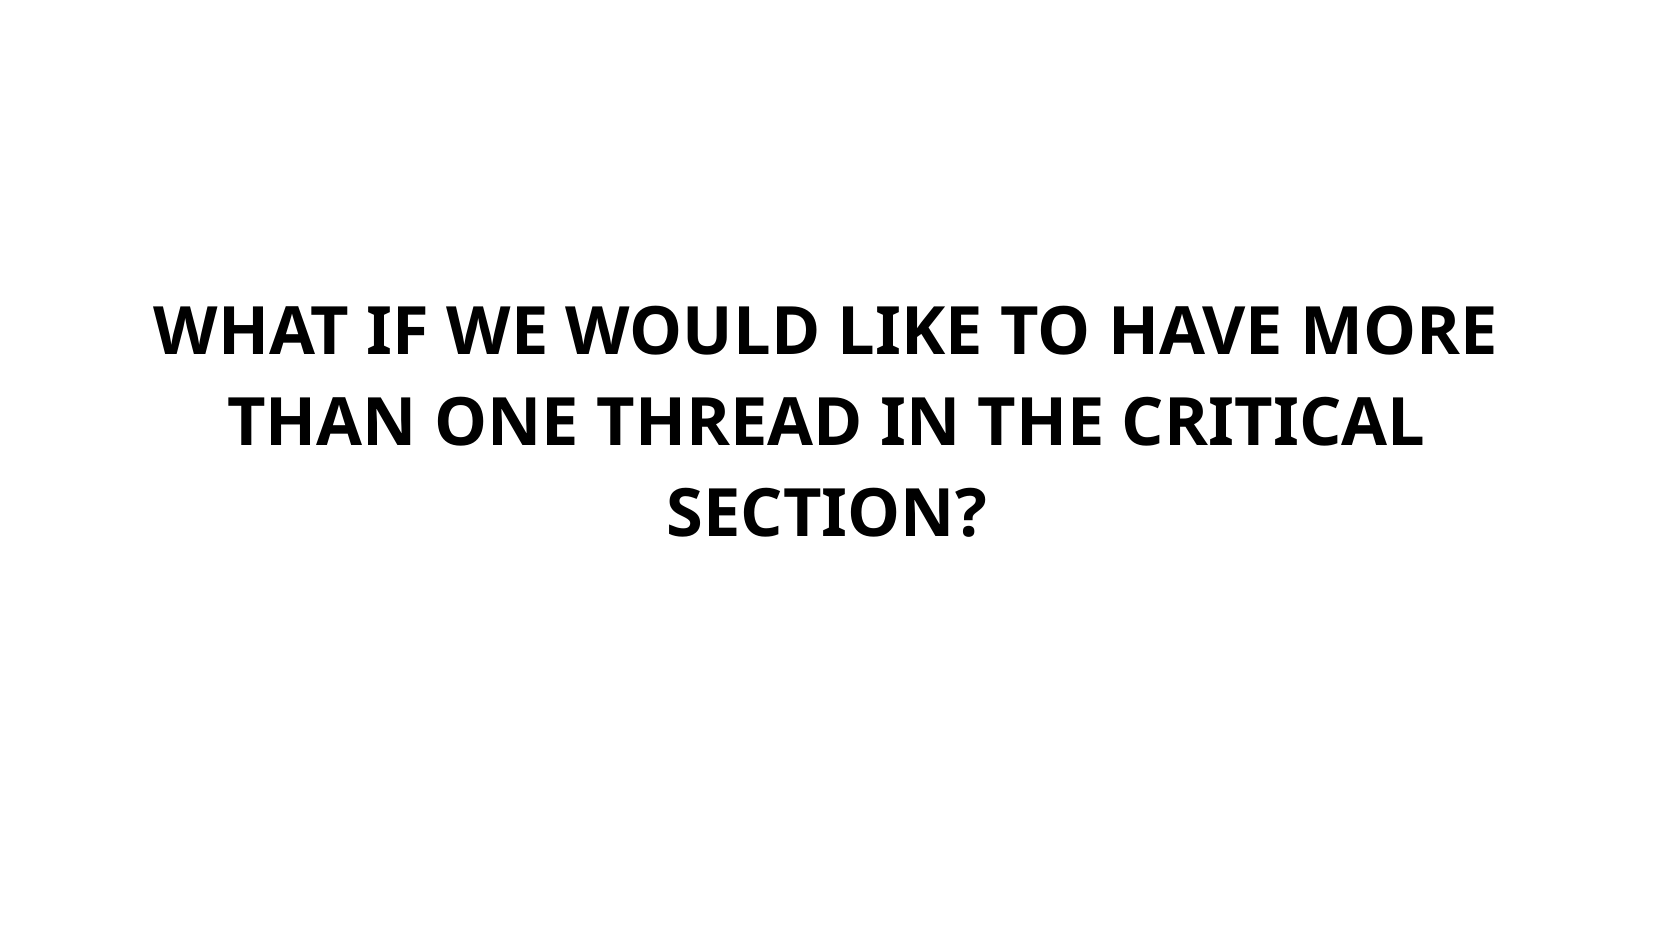

# WHAT IF WE WOULD LIKE TO HAVE MORE THAN ONE THREAD IN THE CRITICAL SECTION?